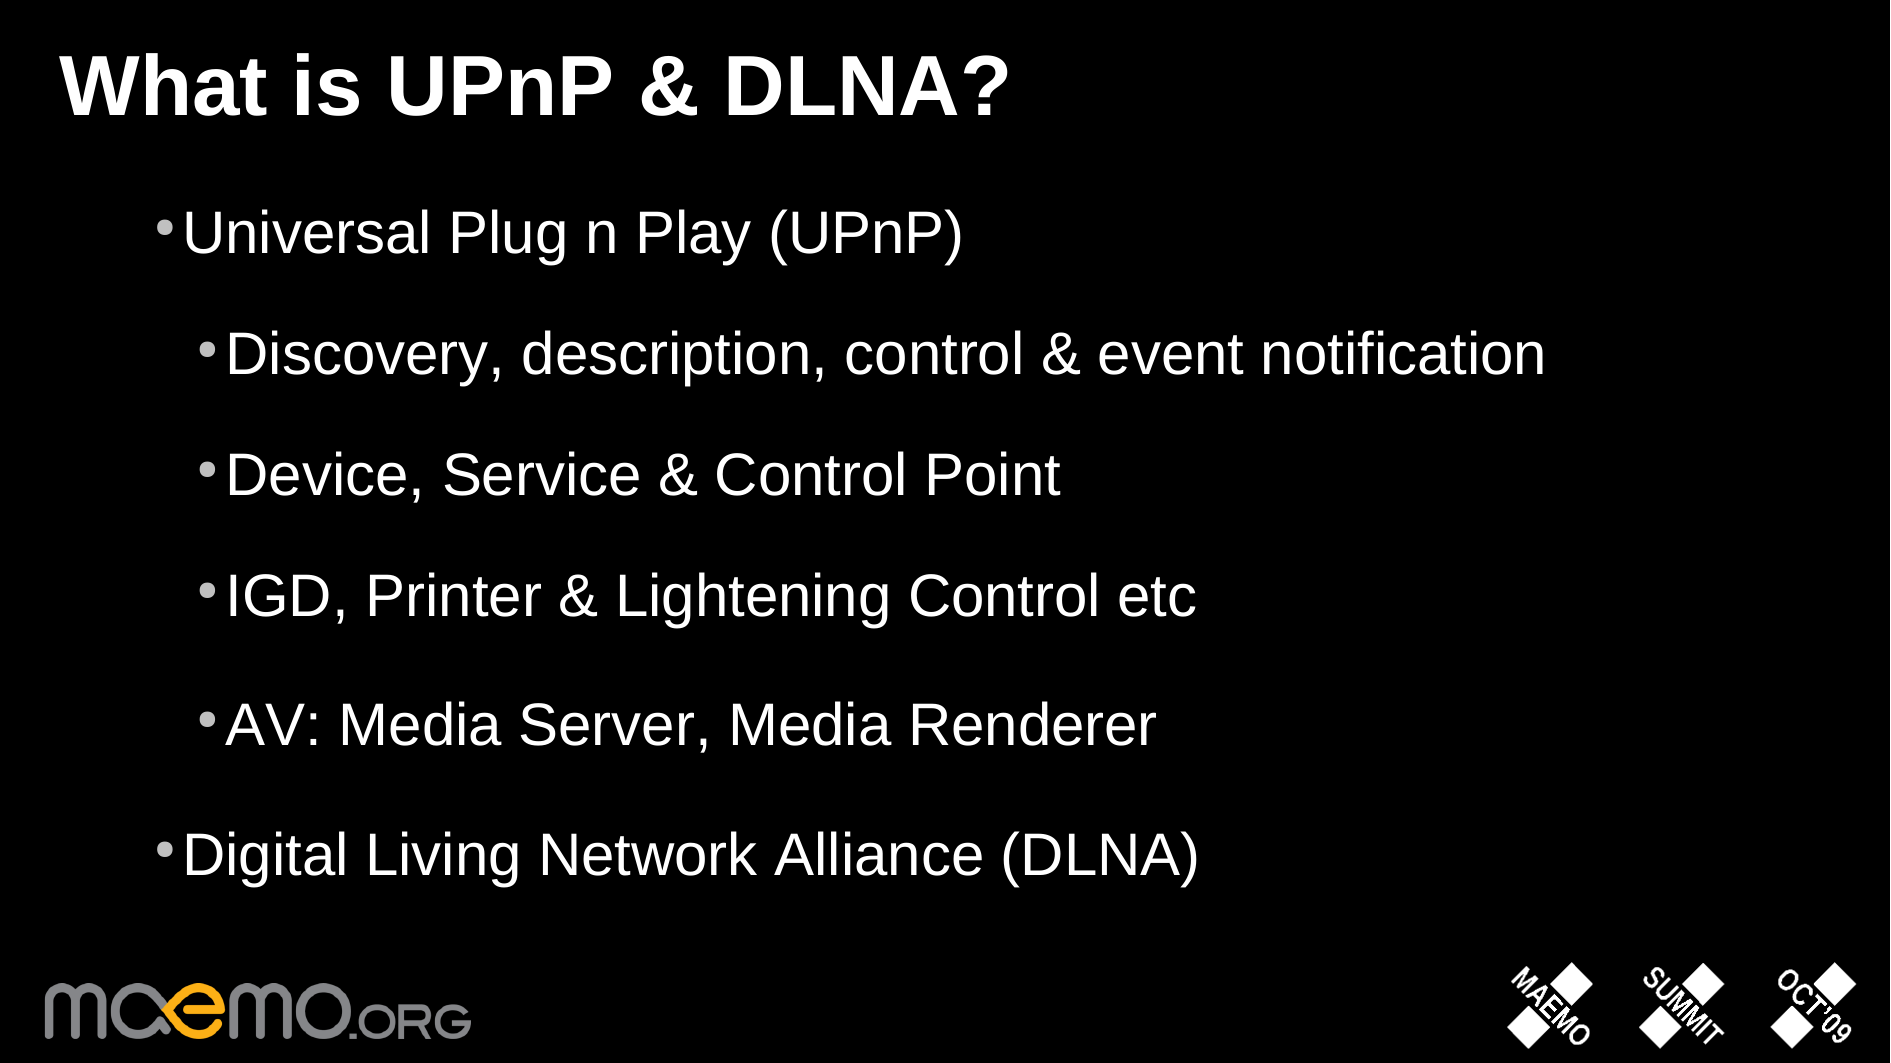

# What is UPnP & DLNA?
Universal Plug n Play (UPnP)
Discovery, description, control & event notification
Device, Service & Control Point
IGD, Printer & Lightening Control etc
AV: Media Server, Media Renderer
Digital Living Network Alliance (DLNA)
© 2008 Nokia 	 V1-Filename.ppt / YYYY-MM-DD / Initials